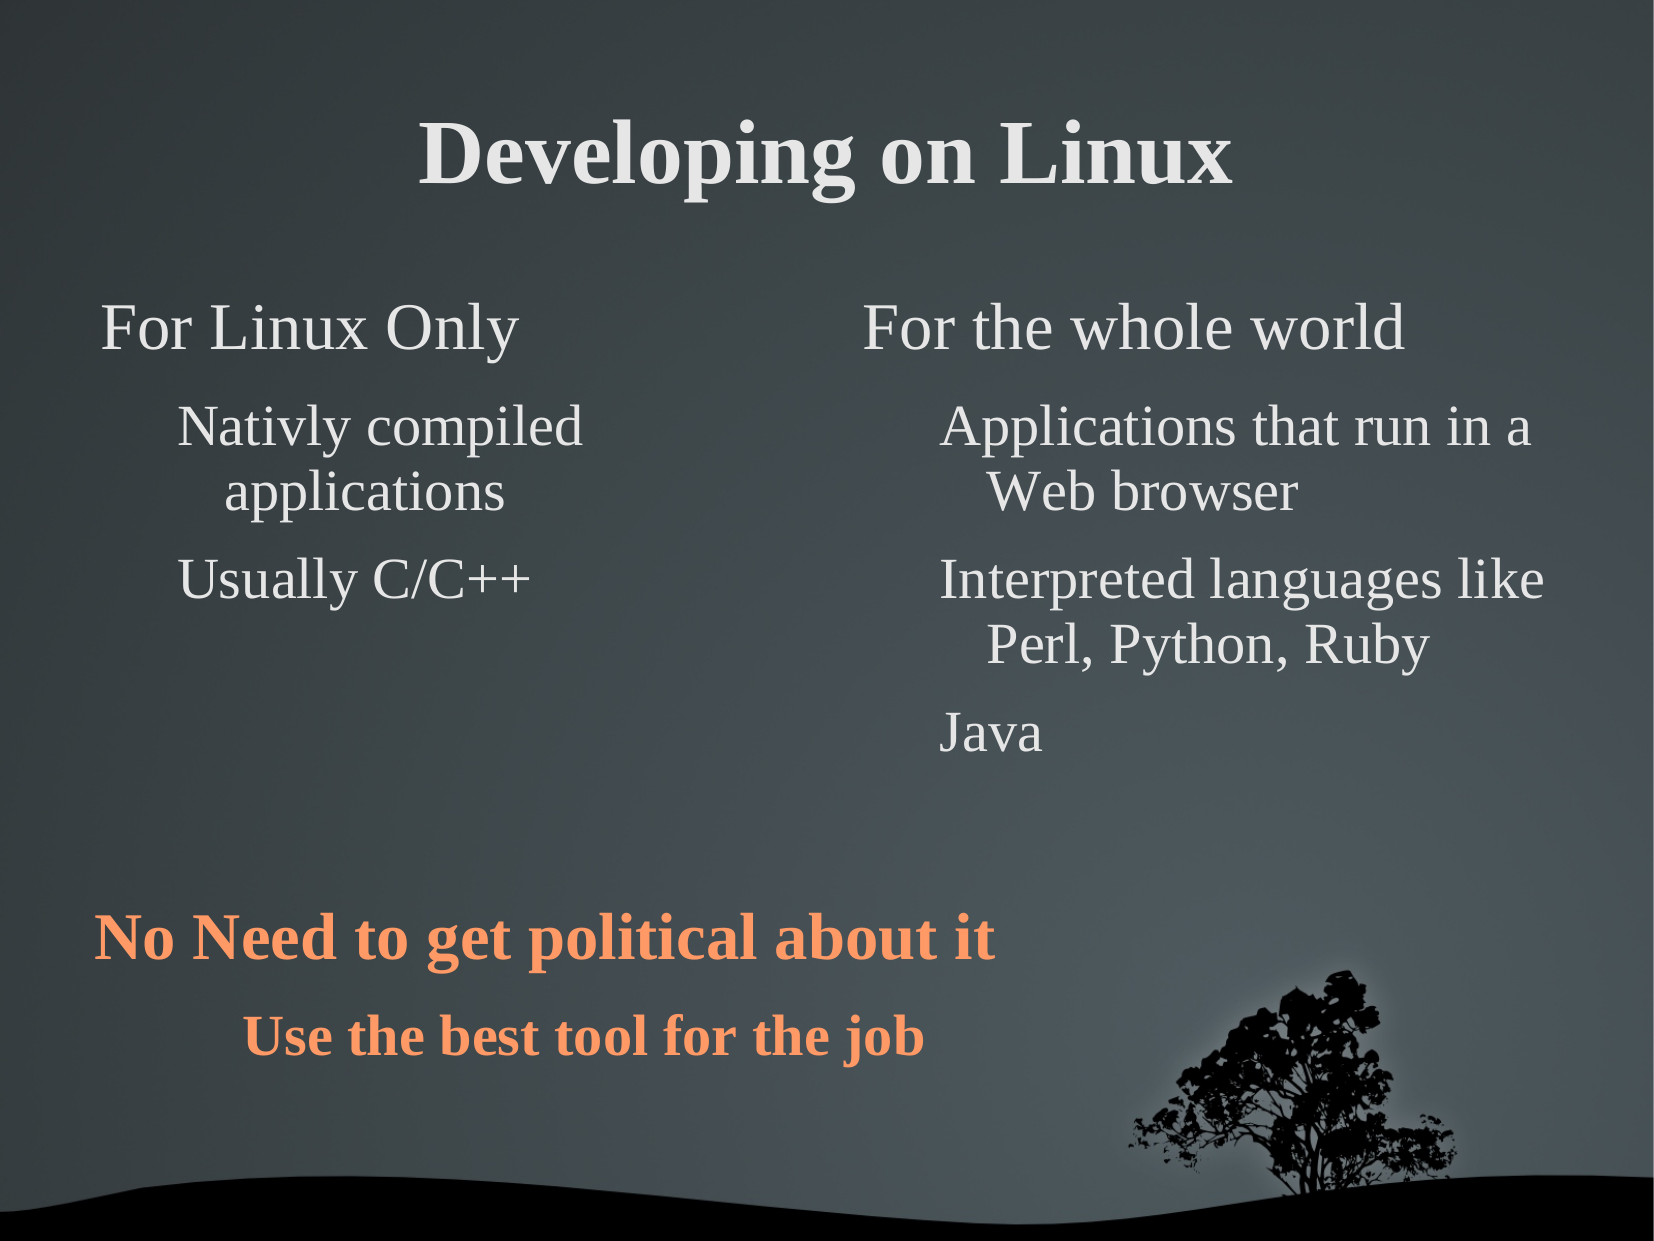

# Developing on Linux
For Linux Only
Nativly compiled applications
Usually C/C++
For the whole world
Applications that run in a Web browser
Interpreted languages like Perl, Python, Ruby
Java
No Need to get political about it
Use the best tool for the job